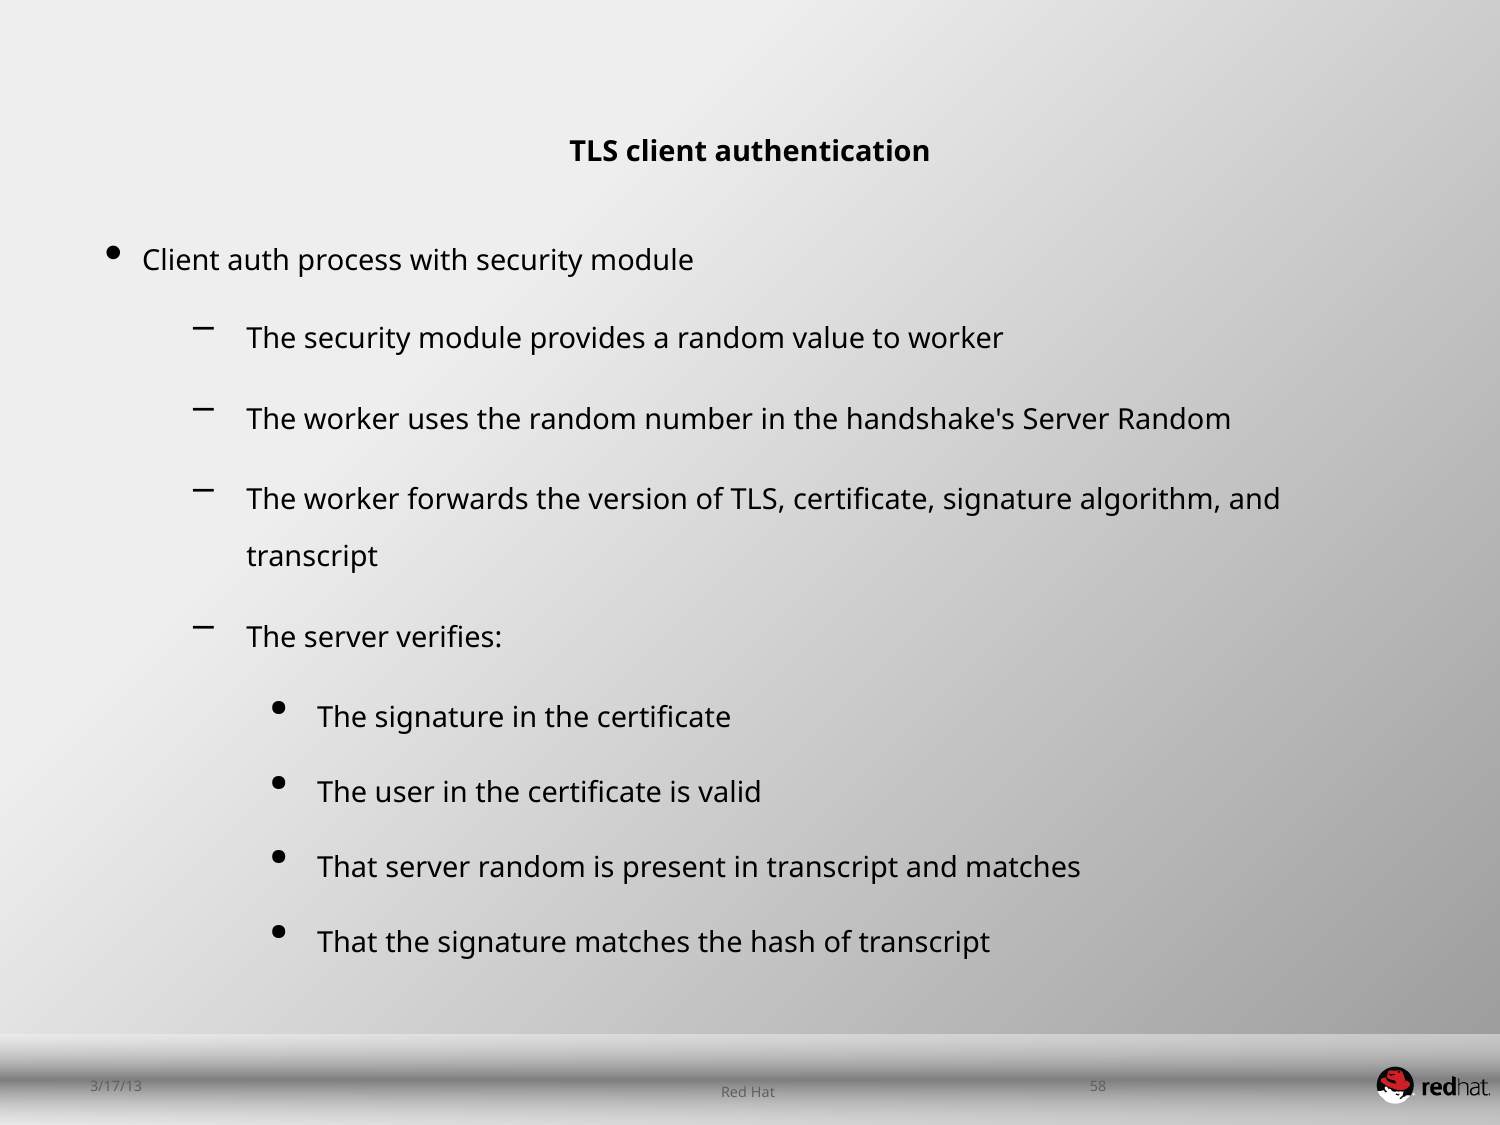

# TLS client authentication
Client auth process with security module
The security module provides a random value to worker
The worker uses the random number in the handshake's Server Random
The worker forwards the version of TLS, certificate, signature algorithm, and transcript
The server verifies:
The signature in the certificate
The user in the certificate is valid
That server random is present in transcript and matches
That the signature matches the hash of transcript
3/17/13
Red Hat